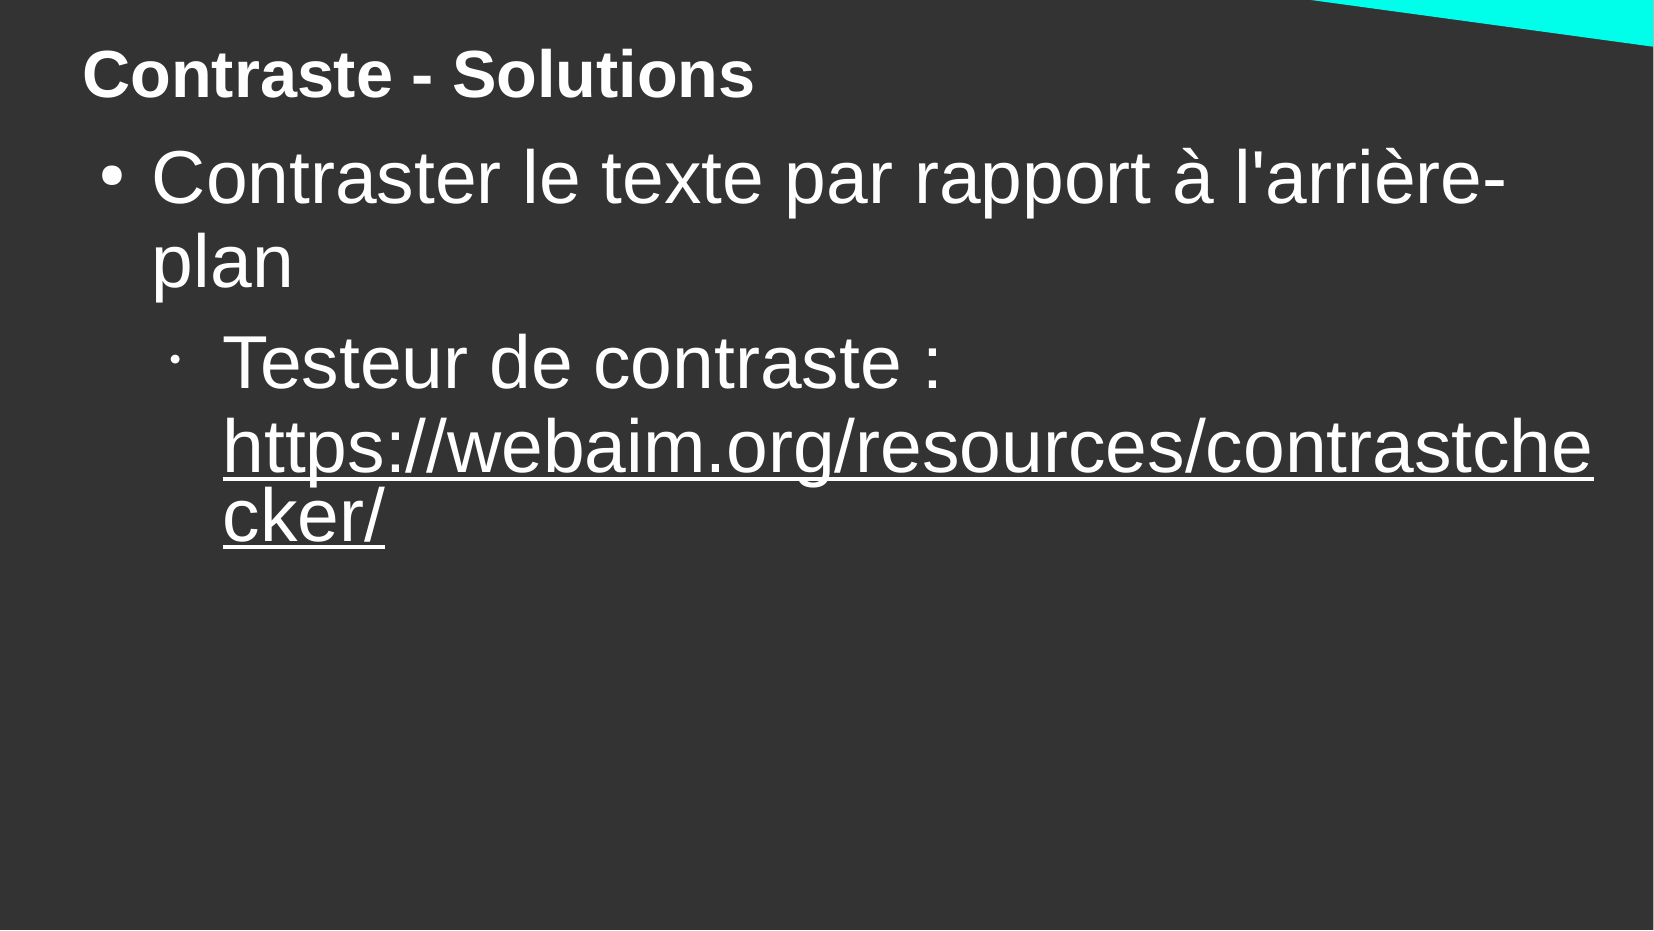

# Contraste - Solutions
Contraster le texte par rapport à l'arrière-plan
Testeur de contraste : https://webaim.org/resources/contrastchecker/